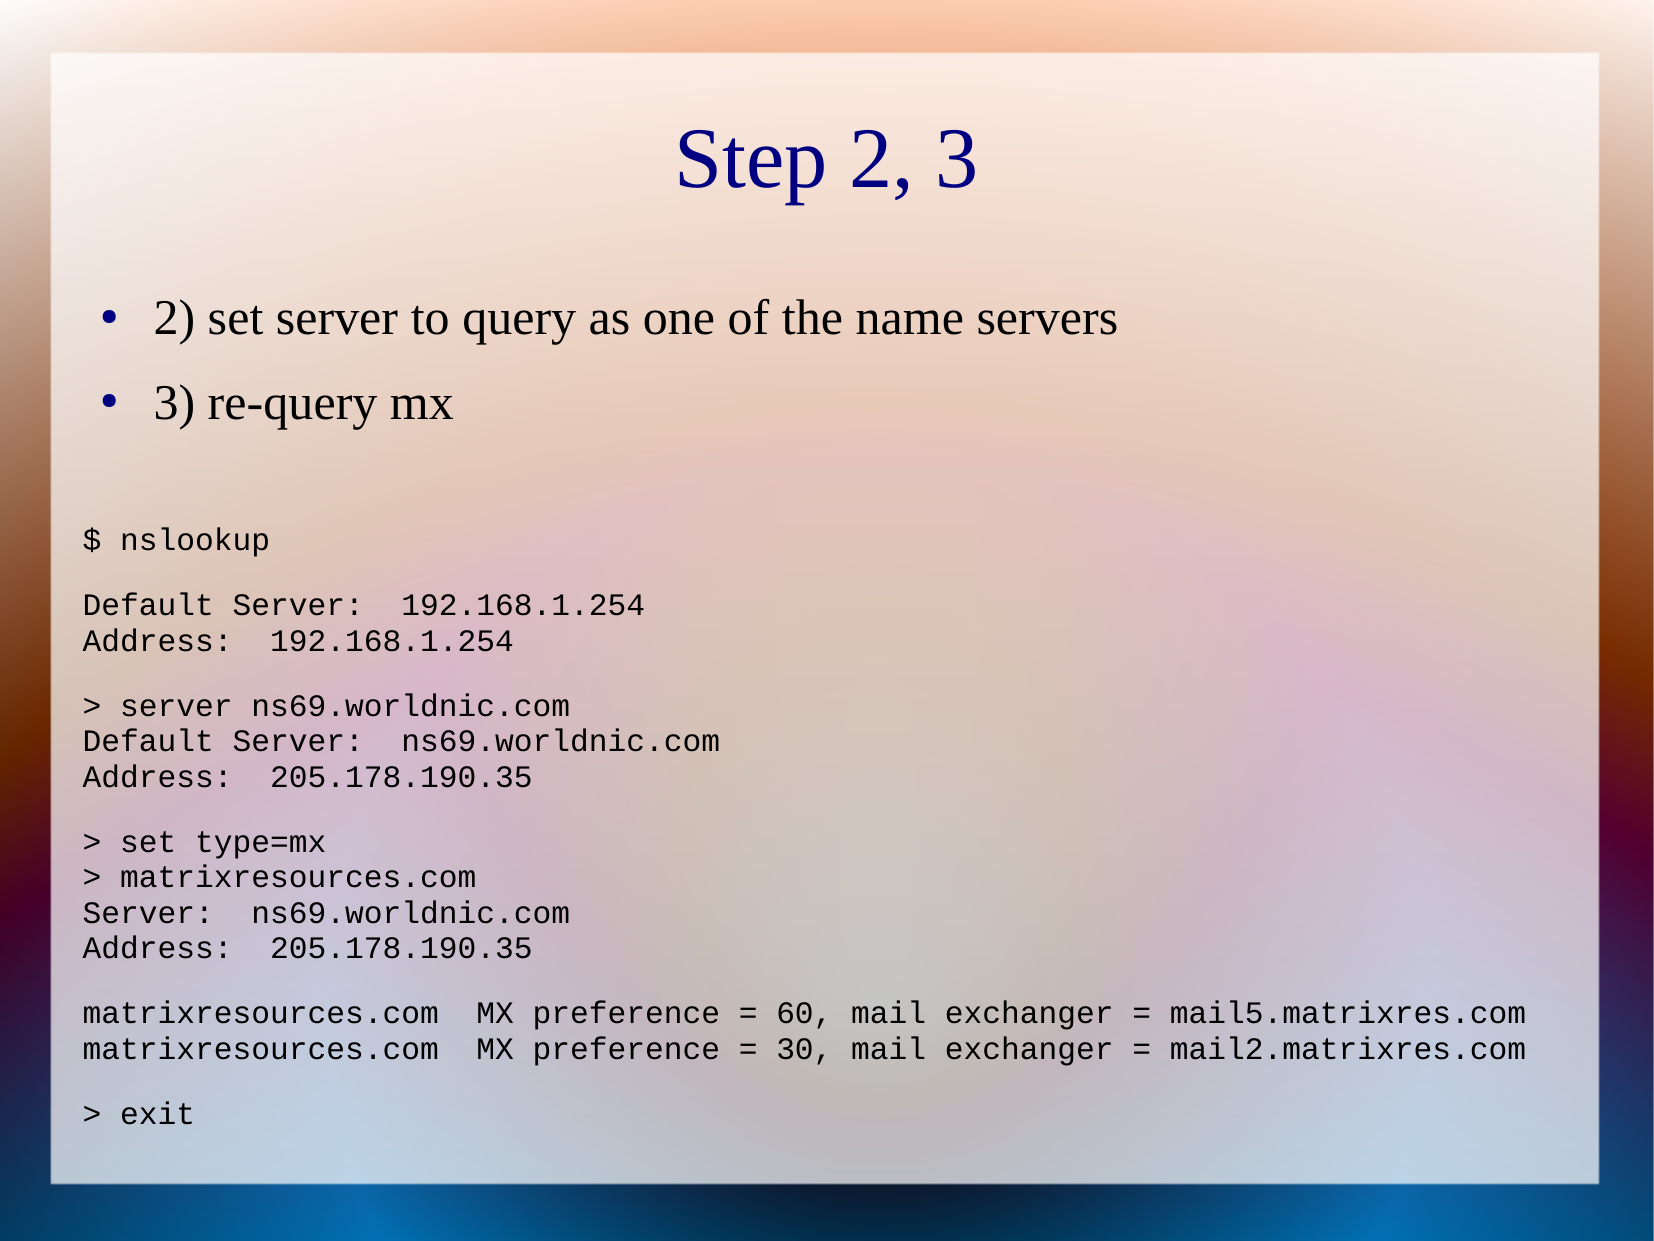

# Step 2, 3
2) set server to query as one of the name servers
3) re-query mx
$ nslookup
Default Server: 192.168.1.254
Address: 192.168.1.254
> server ns69.worldnic.com
Default Server: ns69.worldnic.com
Address: 205.178.190.35
> set type=mx
> matrixresources.com
Server: ns69.worldnic.com
Address: 205.178.190.35
matrixresources.com MX preference = 60, mail exchanger = mail5.matrixres.com
matrixresources.com MX preference = 30, mail exchanger = mail2.matrixres.com
> exit